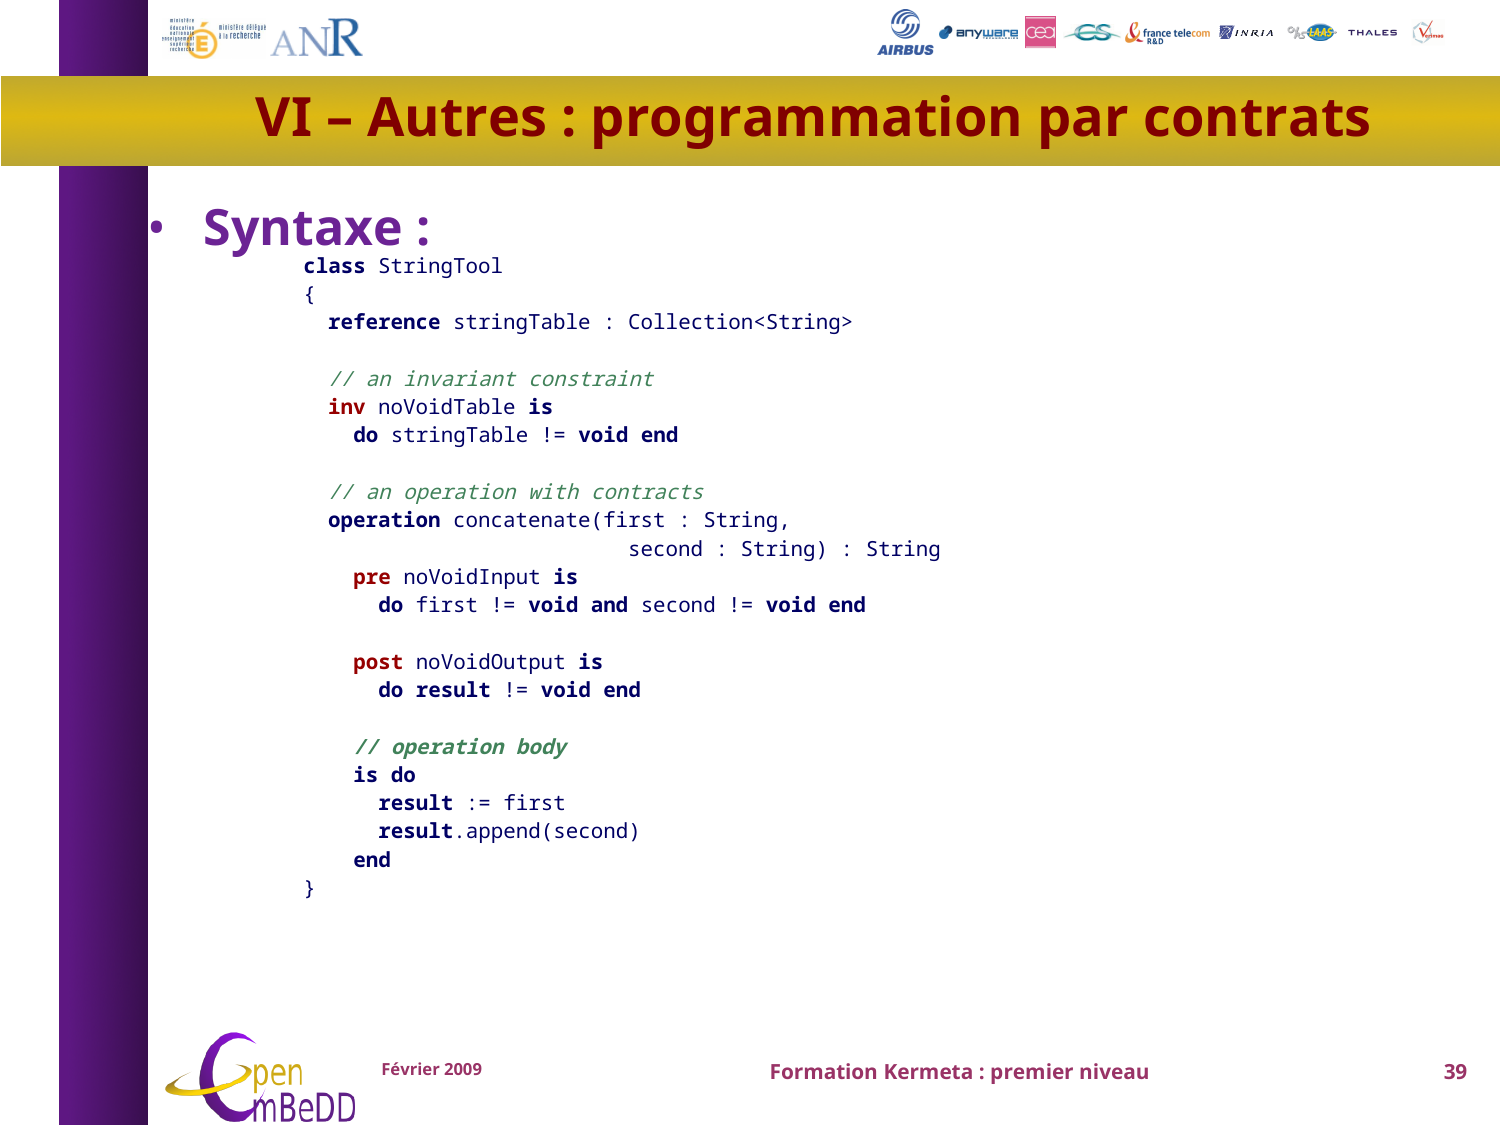

# VI – Autres : programmation par contrats
Syntaxe :
class StringTool
{
 reference stringTable : Collection<String>
 // an invariant constraint
 inv noVoidTable is
 do stringTable != void end
 // an operation with contracts
 operation concatenate(first : String,
 second : String) : String
 pre noVoidInput is
 do first != void and second != void end
 post noVoidOutput is
 do result != void end
 // operation body
 is do
 result := first
 result.append(second)
 end
}
Pied de page
Pied de page fixe
39